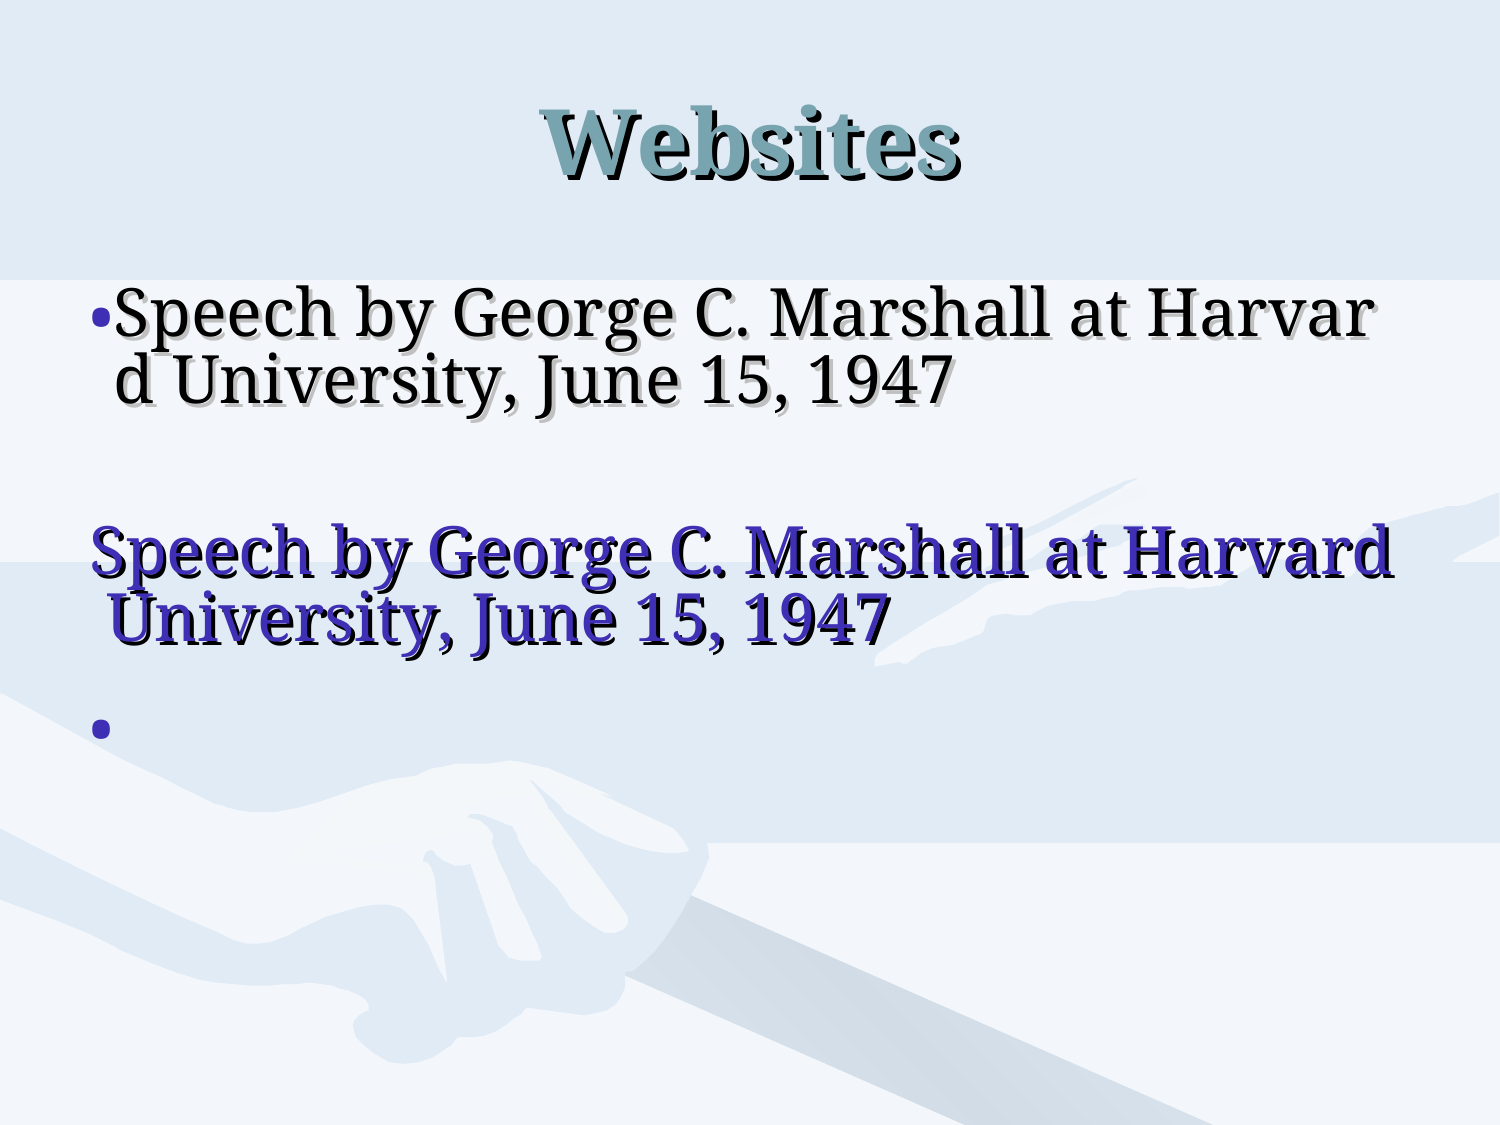

# Websites
Speech by George C. Marshall at Harvard University, June 15, 1947 Speech by George C. Marshall at Harvard University, June 15, 1947